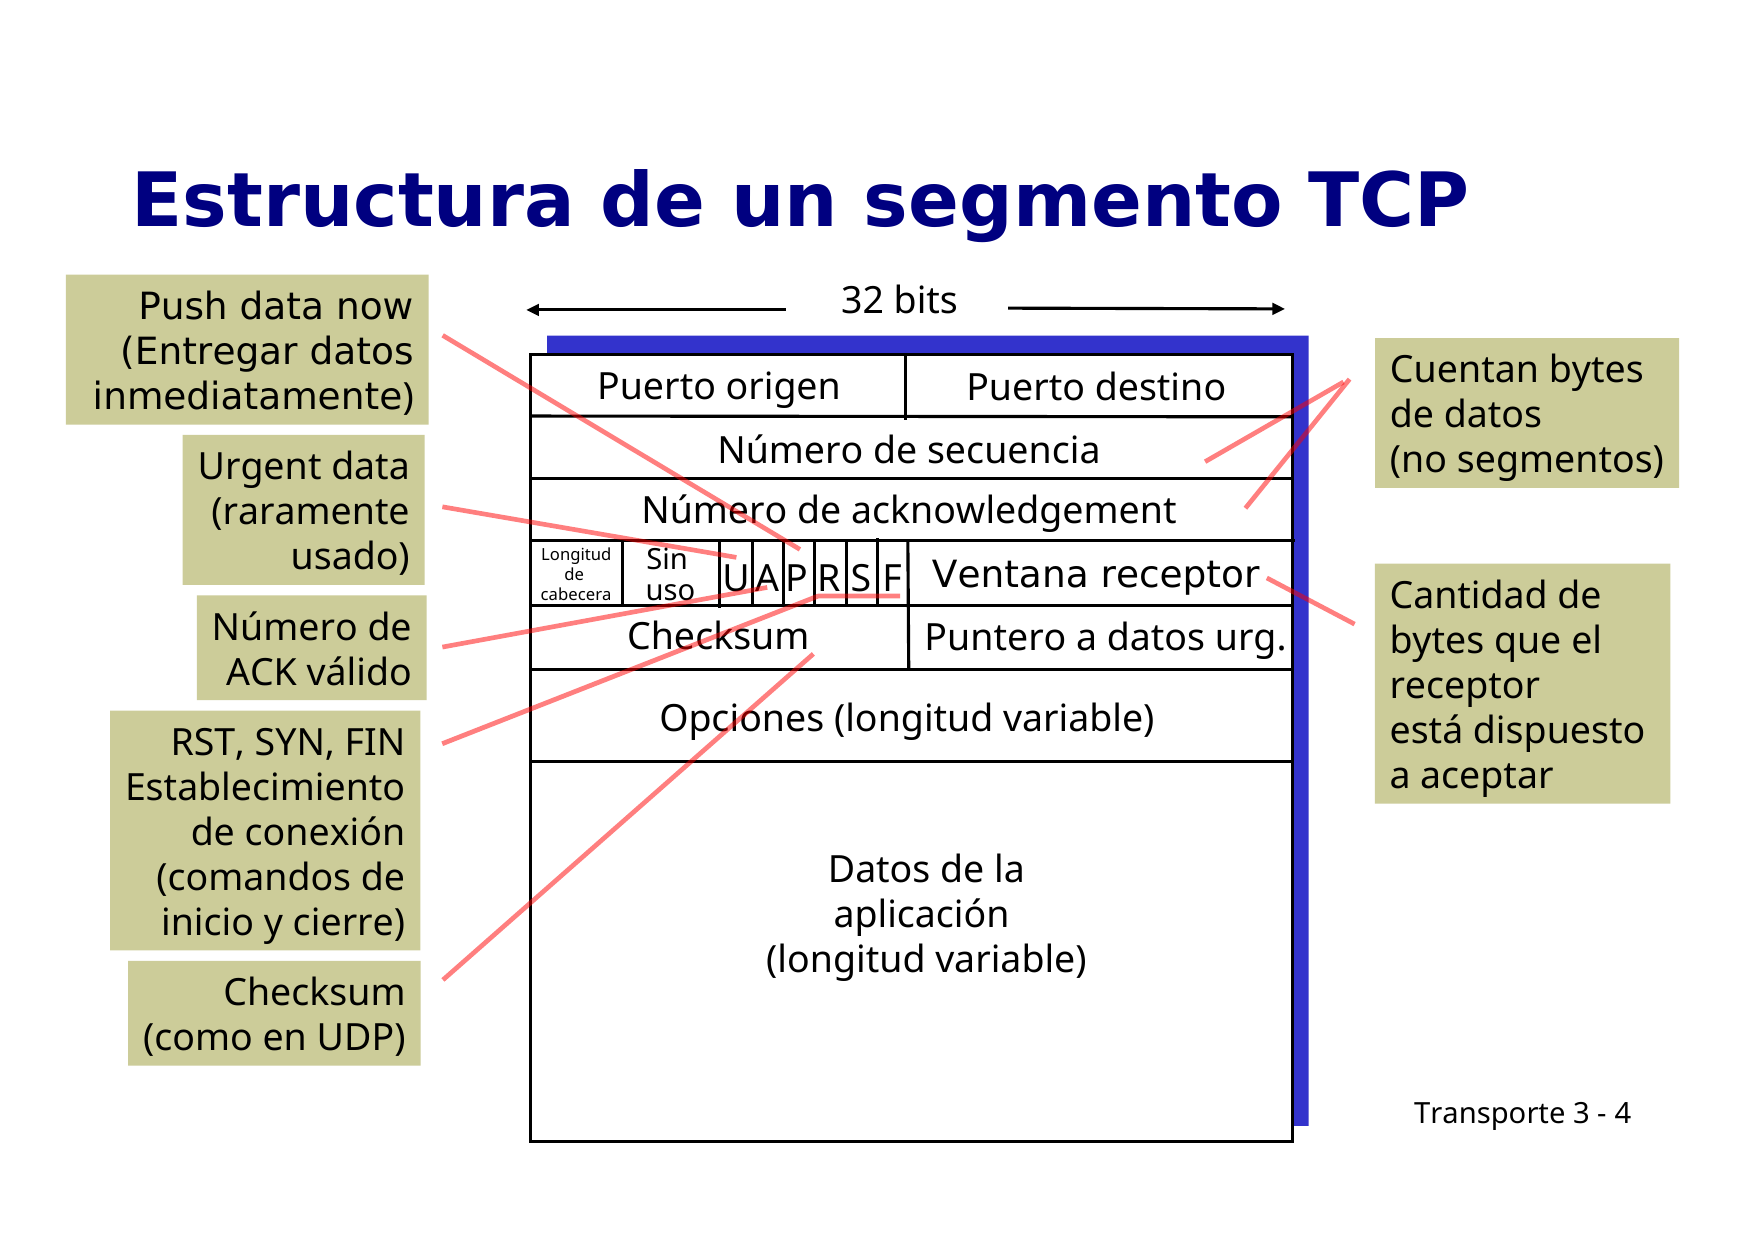

# Estructura de un segmento TCP
32 bits
Puerto origen
Puerto destino
Número de secuencia
Número de acknowledgement
Sin
Longitud
de
cabecera
Ventana receptor
U
A
P
R
S
F
uso
Checksum
Puntero a datos urg.
Opciones (longitud variable)
Datos de la
aplicación
(longitud variable)
Push data now
(Entregar datos
 inmediatamente)
Cuentan bytes
de datos
(no segmentos)
Urgent data
(raramente
usado)
Cantidad de
bytes que el
receptor
está dispuesto
a aceptar
Número de
ACK válido
RST, SYN, FIN
Establecimiento
de conexión
(comandos de
inicio y cierre)
Checksum
(como en UDP)